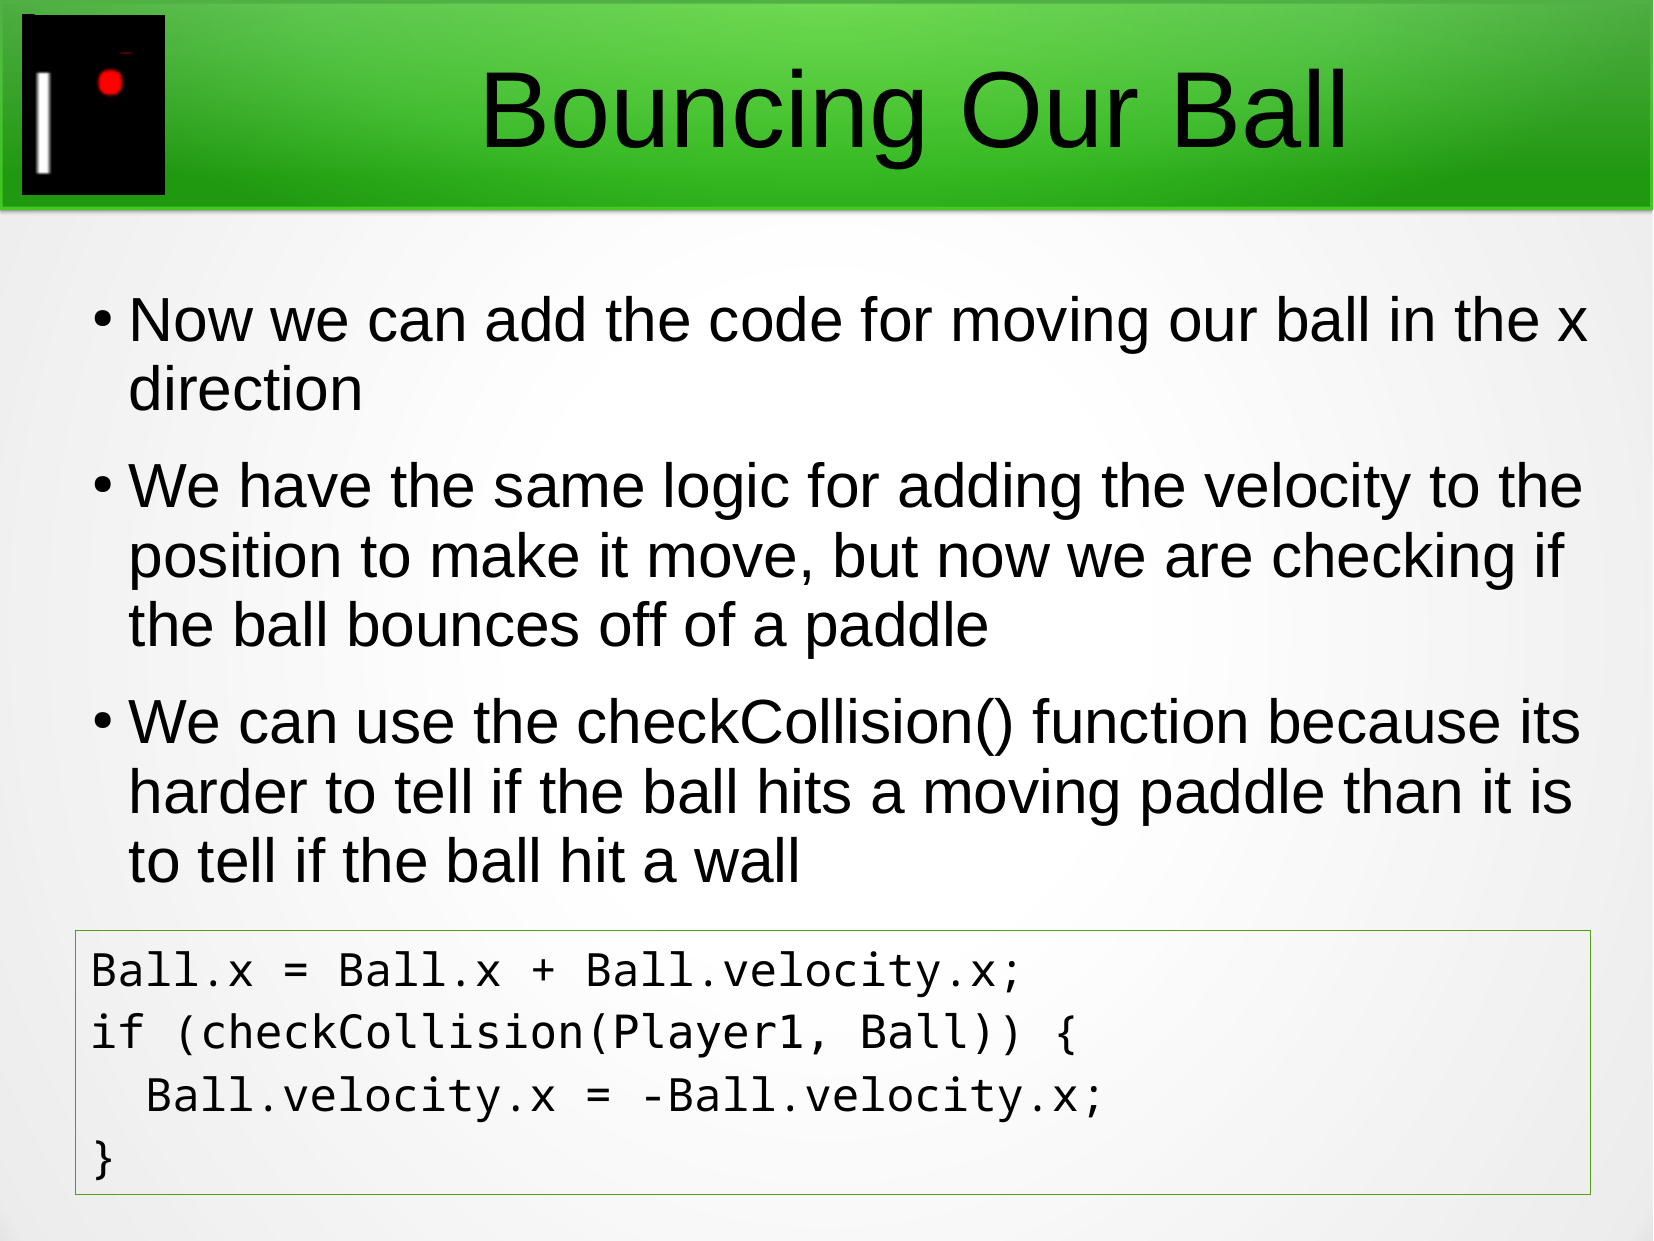

# Bouncing Our Ball
Now we can add the code for moving our ball in the x direction
We have the same logic for adding the velocity to the position to make it move, but now we are checking if the ball bounces off of a paddle
We can use the checkCollision() function because its harder to tell if the ball hits a moving paddle than it is to tell if the ball hit a wall
Ball.x = Ball.x + Ball.velocity.x;
if (checkCollision(Player1, Ball)) {
 Ball.velocity.x = -Ball.velocity.x;
}